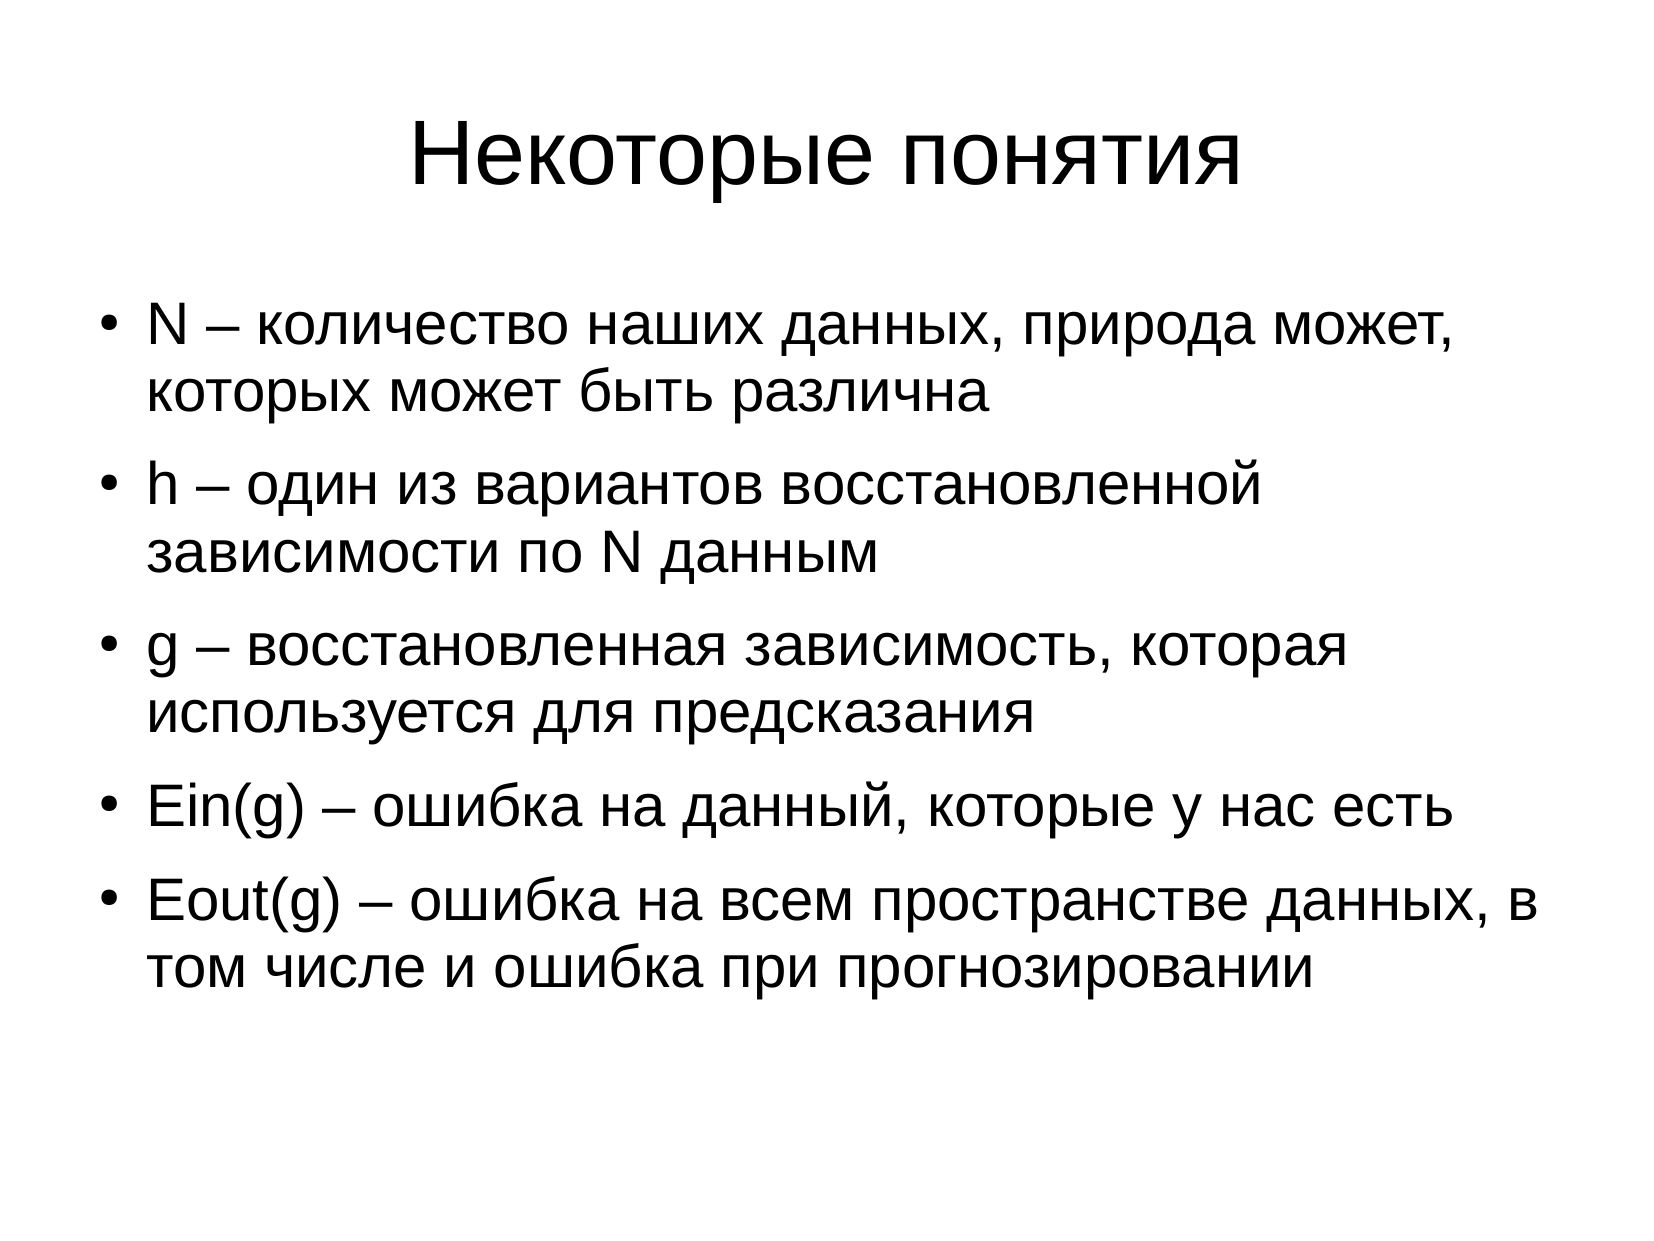

# Некоторые понятия
N – количество наших данных, природа может, которых может быть различна
h – один из вариантов восстановленной зависимости по N данным
g – восстановленная зависимость, которая используется для предсказания
Ein(g) – ошибка на данный, которые у нас есть
Eout(g) – ошибка на всем пространстве данных, в том числе и ошибка при прогнозировании